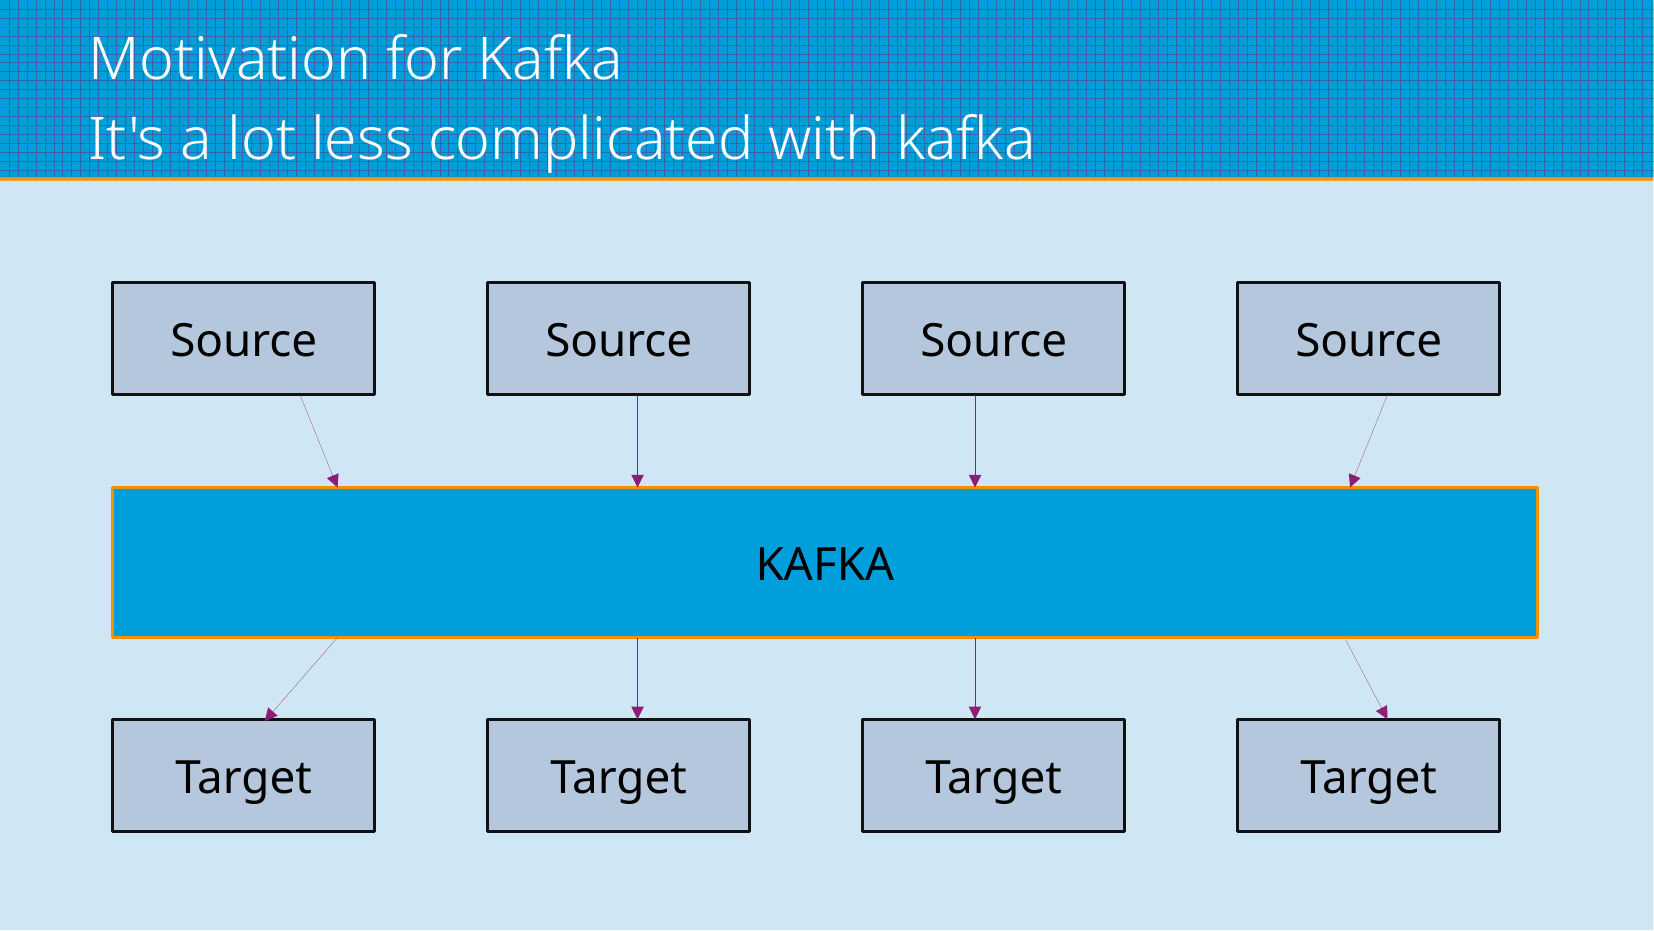

# Motivation for Kafka It's a lot less complicated with kafka
Source
Source
Source
Source
KAFKA
Target
Target
Target
Target